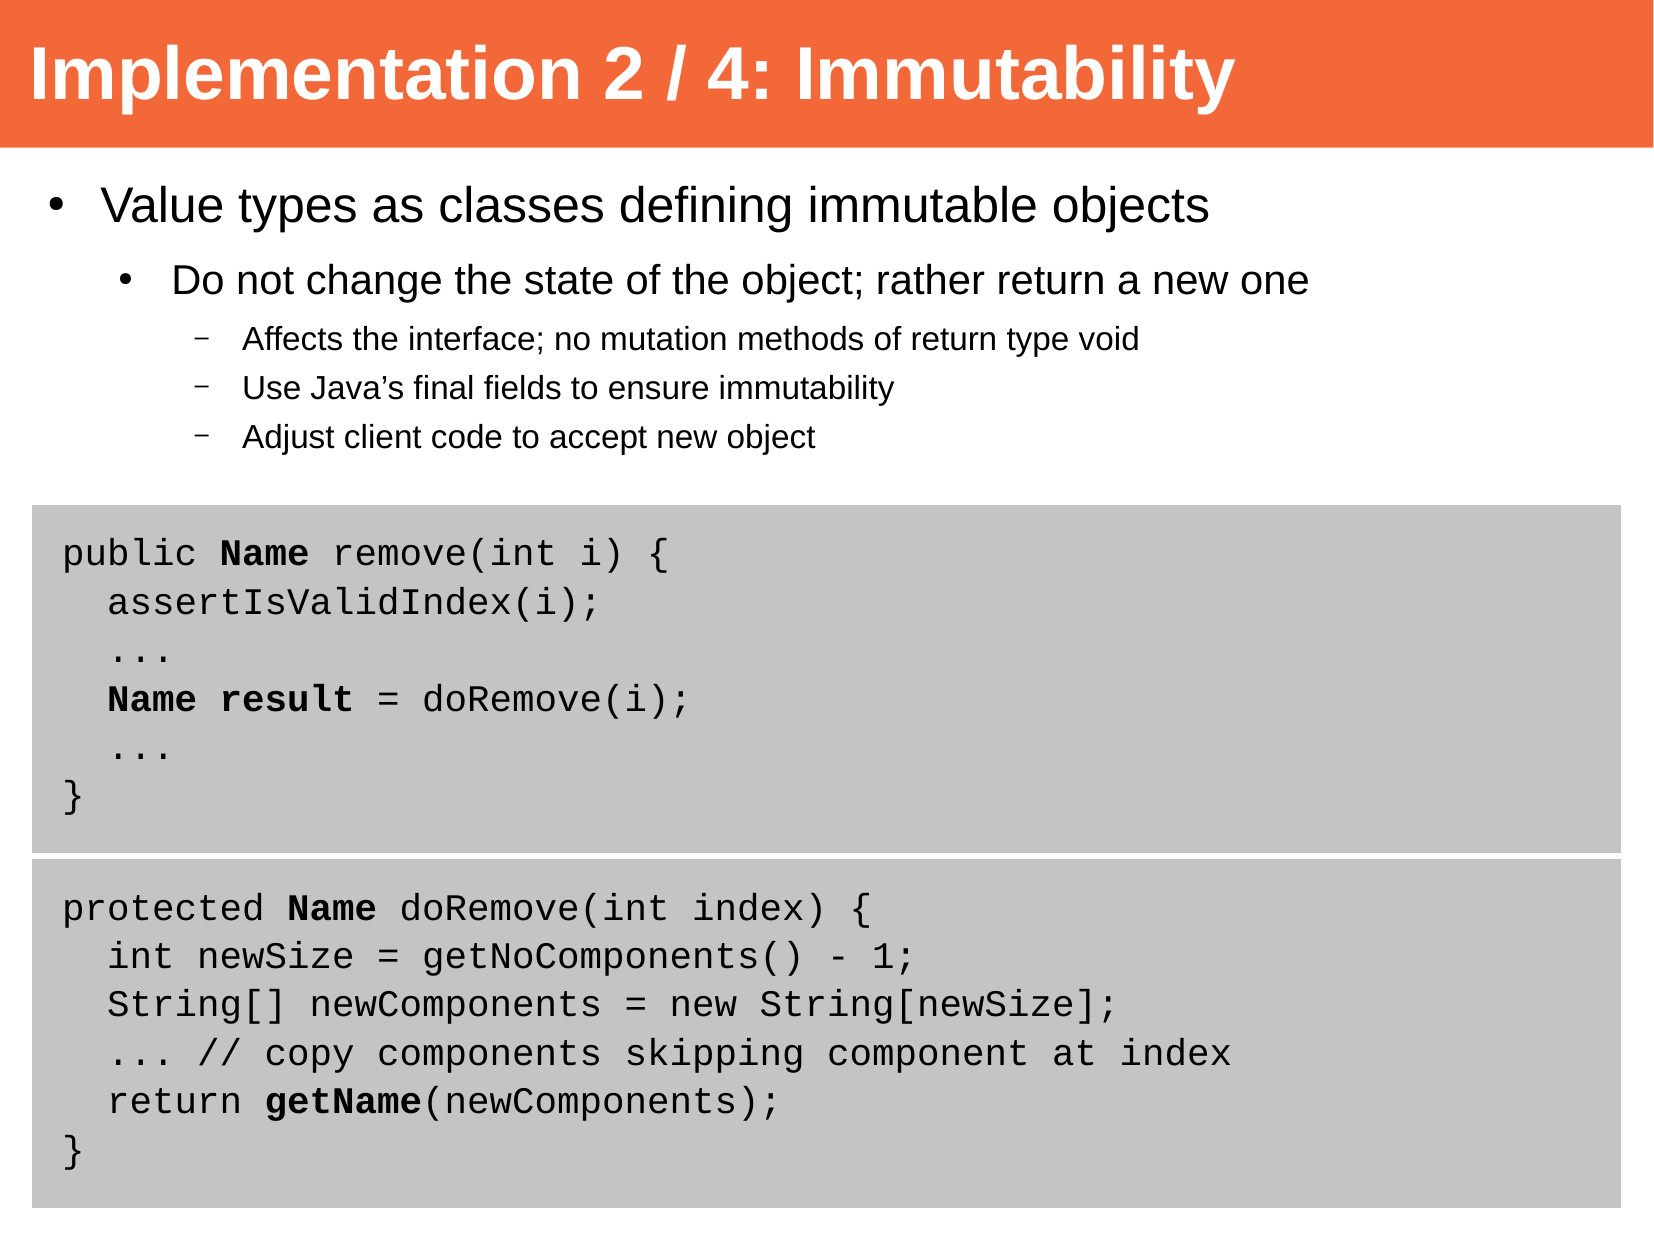

# Implementation 2 / 4: Immutability
Value types as classes defining immutable objects
Do not change the state of the object; rather return a new one
Affects the interface; no mutation methods of return type void
Use Java’s final fields to ensure immutability
Adjust client code to accept new object
public Name remove(int i) {
 assertIsValidIndex(i);
 ...
 Name result = doRemove(i);
 ...
}
protected Name doRemove(int index) {
 int newSize = getNoComponents() - 1;
 String[] newComponents = new String[newSize];
 ... // copy components skipping component at index
 return getName(newComponents);
}
Advanced Design and Programming
11
© 2018 Dirk Riehle - Some Rights Reserved